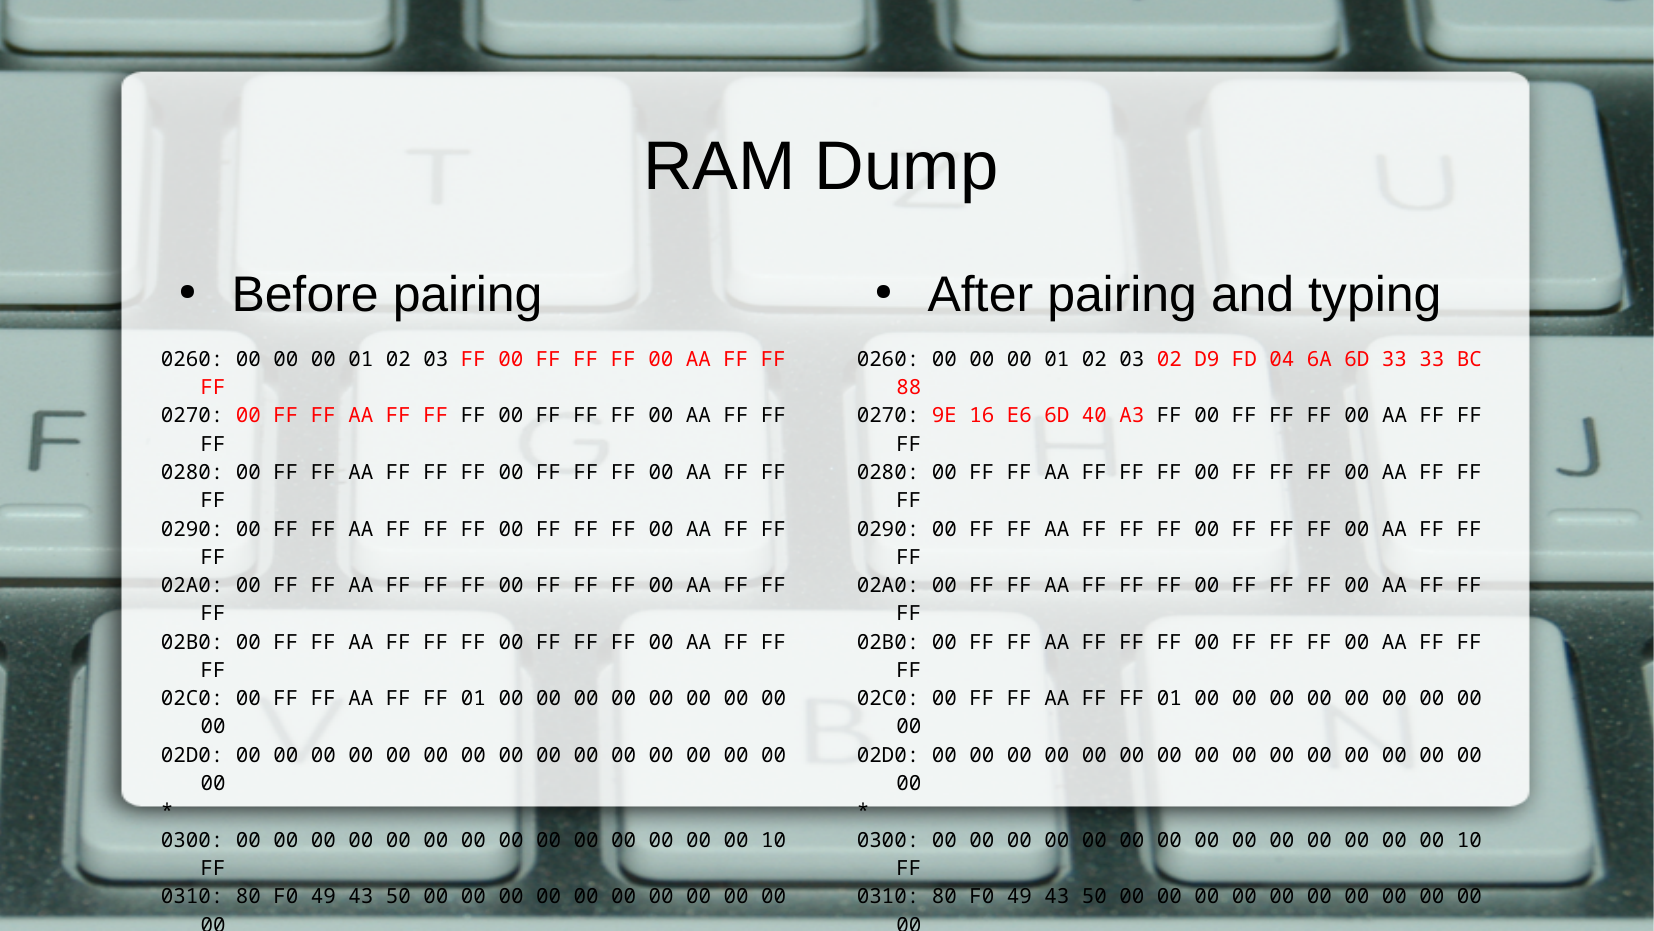

# RAM Dump
Before pairing
0260: 00 00 00 01 02 03 FF 00 FF FF FF 00 AA FF FF FF
0270: 00 FF FF AA FF FF FF 00 FF FF FF 00 AA FF FF FF
0280: 00 FF FF AA FF FF FF 00 FF FF FF 00 AA FF FF FF
0290: 00 FF FF AA FF FF FF 00 FF FF FF 00 AA FF FF FF
02A0: 00 FF FF AA FF FF FF 00 FF FF FF 00 AA FF FF FF
02B0: 00 FF FF AA FF FF FF 00 FF FF FF 00 AA FF FF FF
02C0: 00 FF FF AA FF FF 01 00 00 00 00 00 00 00 00 00
02D0: 00 00 00 00 00 00 00 00 00 00 00 00 00 00 00 00
*
0300: 00 00 00 00 00 00 00 00 00 00 00 00 00 00 10 FF
0310: 80 F0 49 43 50 00 00 00 00 00 00 00 00 00 00 00
0320: 00 00 00 00 00 00 00 00 03 01 01 81 FA 00 FA 00
0330: FF 18 00 1D FF FF FF FF FF 06 83 29 6C 21 01 83
0340: 5D 10 FF C6 C0 00 00 00 61 00 00 00 00 00 00 00
0350: 00 00 00 00 00 00 00 00 00 00 00 00 03 FD 26 92
0360: 04 01 06 06 00 00 00 00 00 00 00 00 00 04 14 1D
0370: 1F 27 28 0D 00 00 00 00 0A 0D 13 26 0E 00 00 00
After pairing and typing
0260: 00 00 00 01 02 03 02 D9 FD 04 6A 6D 33 33 BC 88
0270: 9E 16 E6 6D 40 A3 FF 00 FF FF FF 00 AA FF FF FF
0280: 00 FF FF AA FF FF FF 00 FF FF FF 00 AA FF FF FF
0290: 00 FF FF AA FF FF FF 00 FF FF FF 00 AA FF FF FF
02A0: 00 FF FF AA FF FF FF 00 FF FF FF 00 AA FF FF FF
02B0: 00 FF FF AA FF FF FF 00 FF FF FF 00 AA FF FF FF
02C0: 00 FF FF AA FF FF 01 00 00 00 00 00 00 00 00 00
02D0: 00 00 00 00 00 00 00 00 00 00 00 00 00 00 00 00
*
0300: 00 00 00 00 00 00 00 00 00 00 00 00 00 00 10 FF
0310: 80 F0 49 43 50 00 00 00 00 00 00 00 00 00 00 00
0320: 00 00 00 00 00 00 00 00 03 01 00 81 FA 00 FA 00
0330: 07 00 00 1D 05 FF FF 30 FF 06 83 29 00 00 00 00
0340: 00 10 FF C6 C0 00 00 00 11 00 00 00 00 00 00 00
0350: 00 00 00 00 00 00 00 00 00 00 00 00 00 00 00 00
0360: 00 00 00 00 00 00 00 00 00 00 00 00 00 04 14 1D
0370: 1F 27 28 0D 05 67 4F 29 0A 0D 13 26 0E 00 00 00